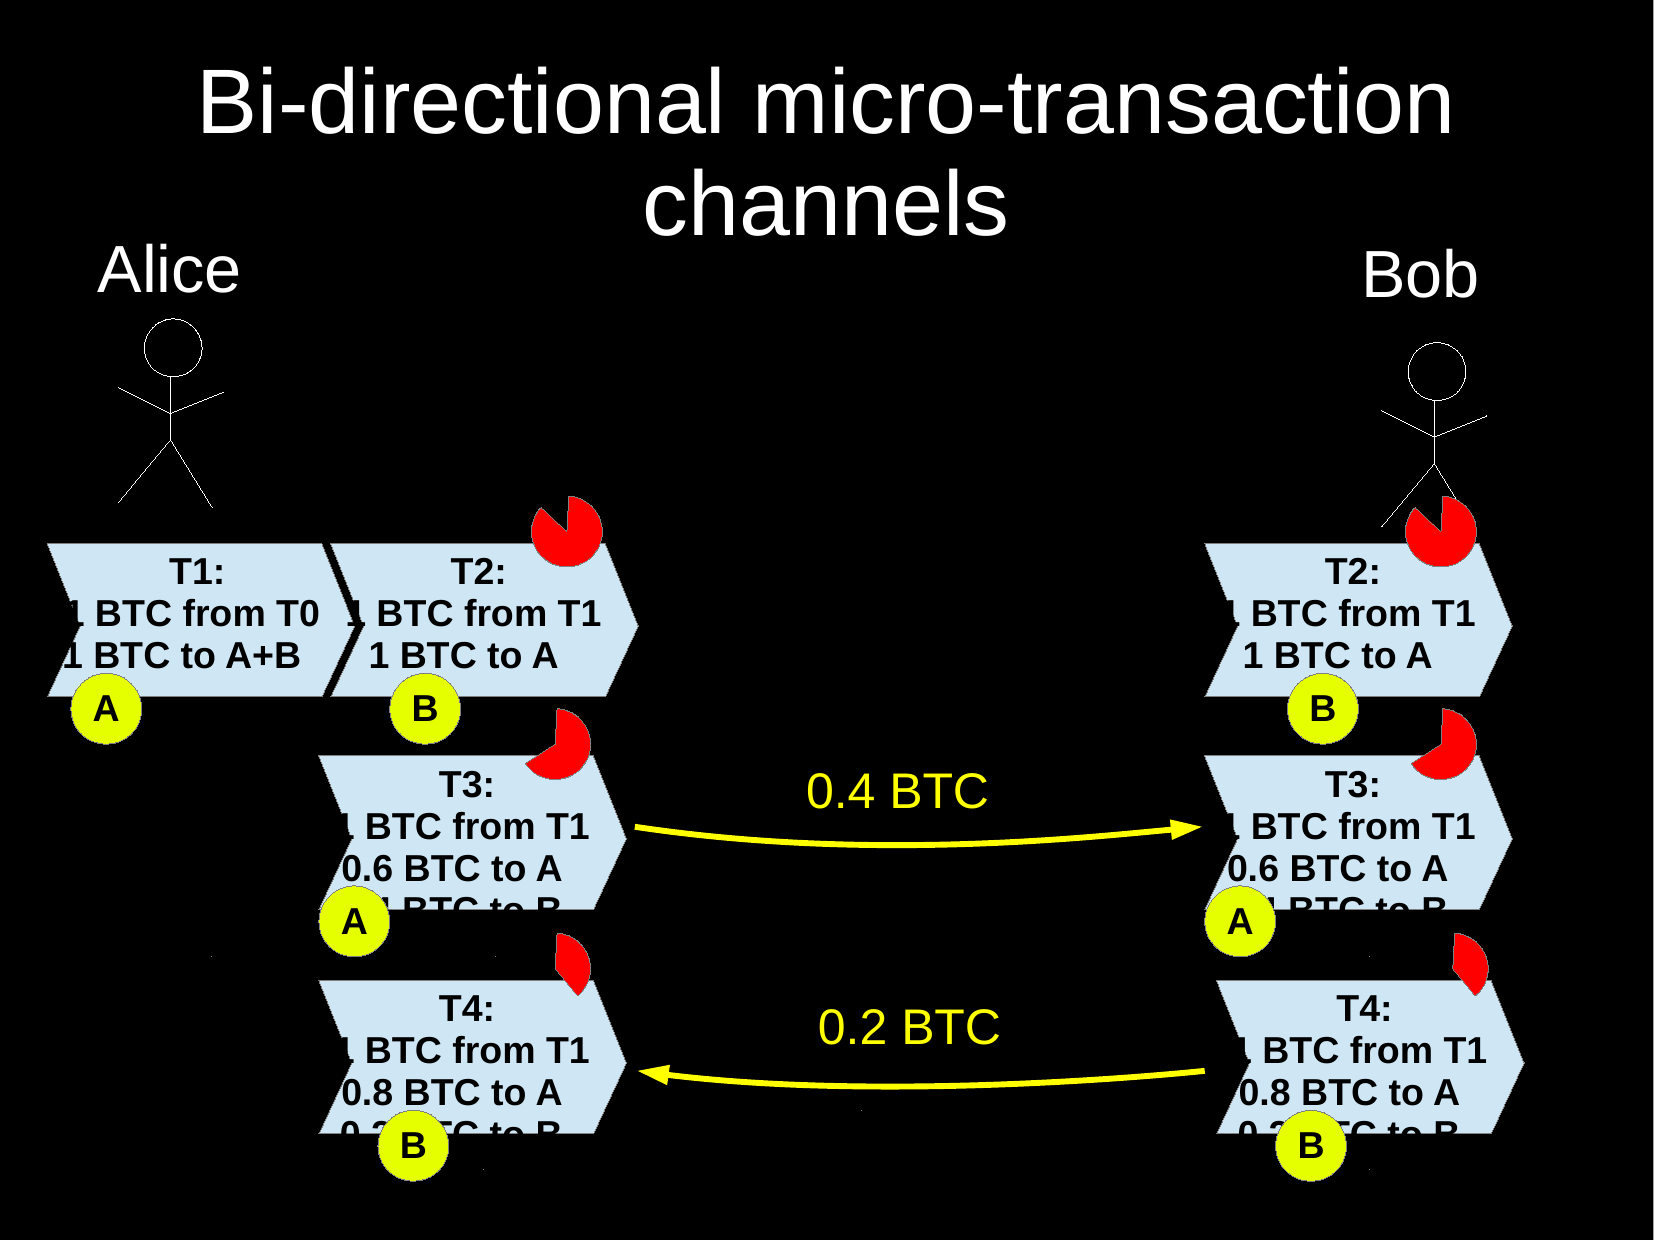

# Bi-directional micro-transaction channels
Alice
Bob
T1:
1 BTC from T0
1 BTC to A+B
T2:
1 BTC from T1
1 BTC to A
T2:
1 BTC from T1
1 BTC to A
A
B
B
T3:
1 BTC from T1
0.6 BTC to A
0.4 BTC to B
T3:
1 BTC from T1
0.6 BTC to A
0.4 BTC to B
0.4 BTC
A
A
T4:
1 BTC from T1
0.8 BTC to A
0.2 BTC to B
T4:
1 BTC from T1
0.8 BTC to A
0.2 BTC to B
0.2 BTC
B
B